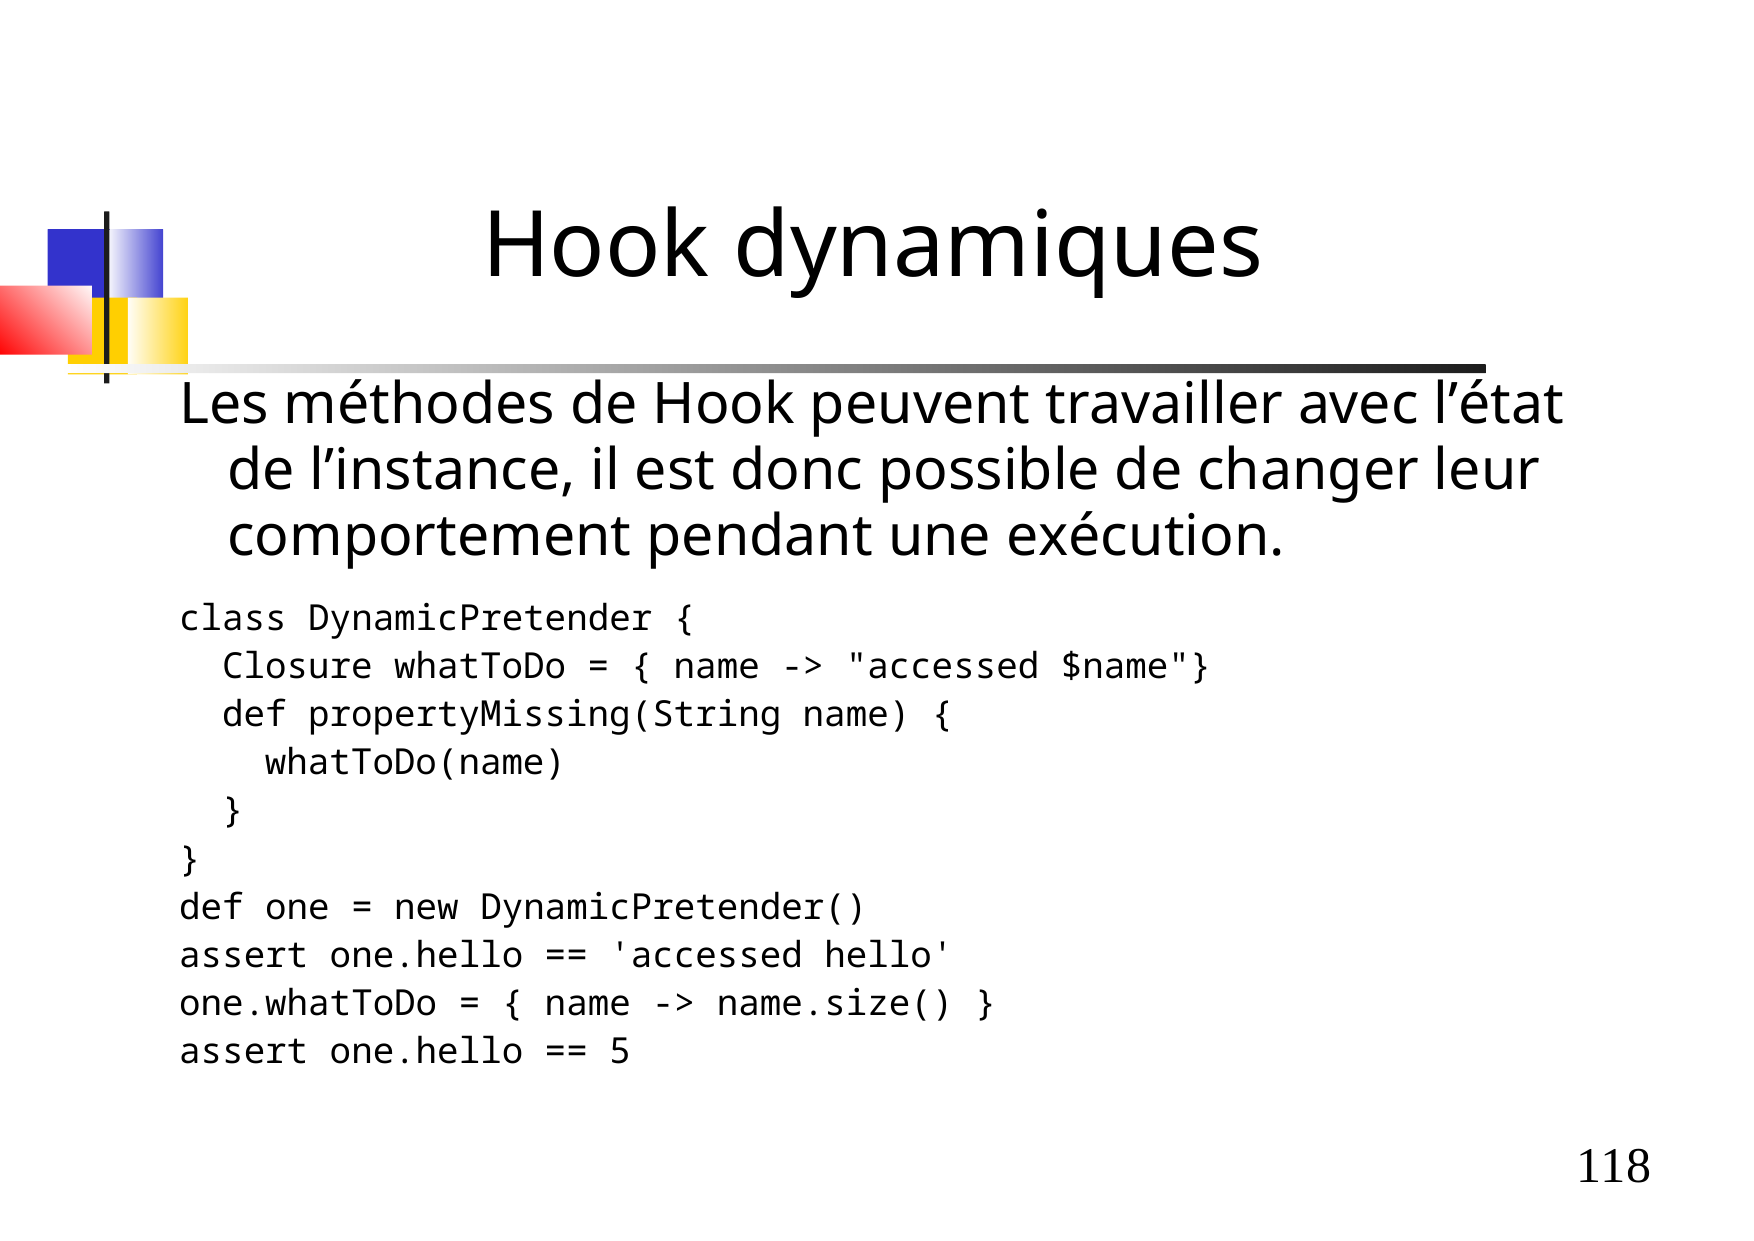

# Hook dynamiques
Les méthodes de Hook peuvent travailler avec l’état de l’instance, il est donc possible de changer leur comportement pendant une exécution.
class DynamicPretender {
 Closure whatToDo = { name -> "accessed $name"}
 def propertyMissing(String name) {
 whatToDo(name)
 }
}
def one = new DynamicPretender()
assert one.hello == 'accessed hello'
one.whatToDo = { name -> name.size() }
assert one.hello == 5